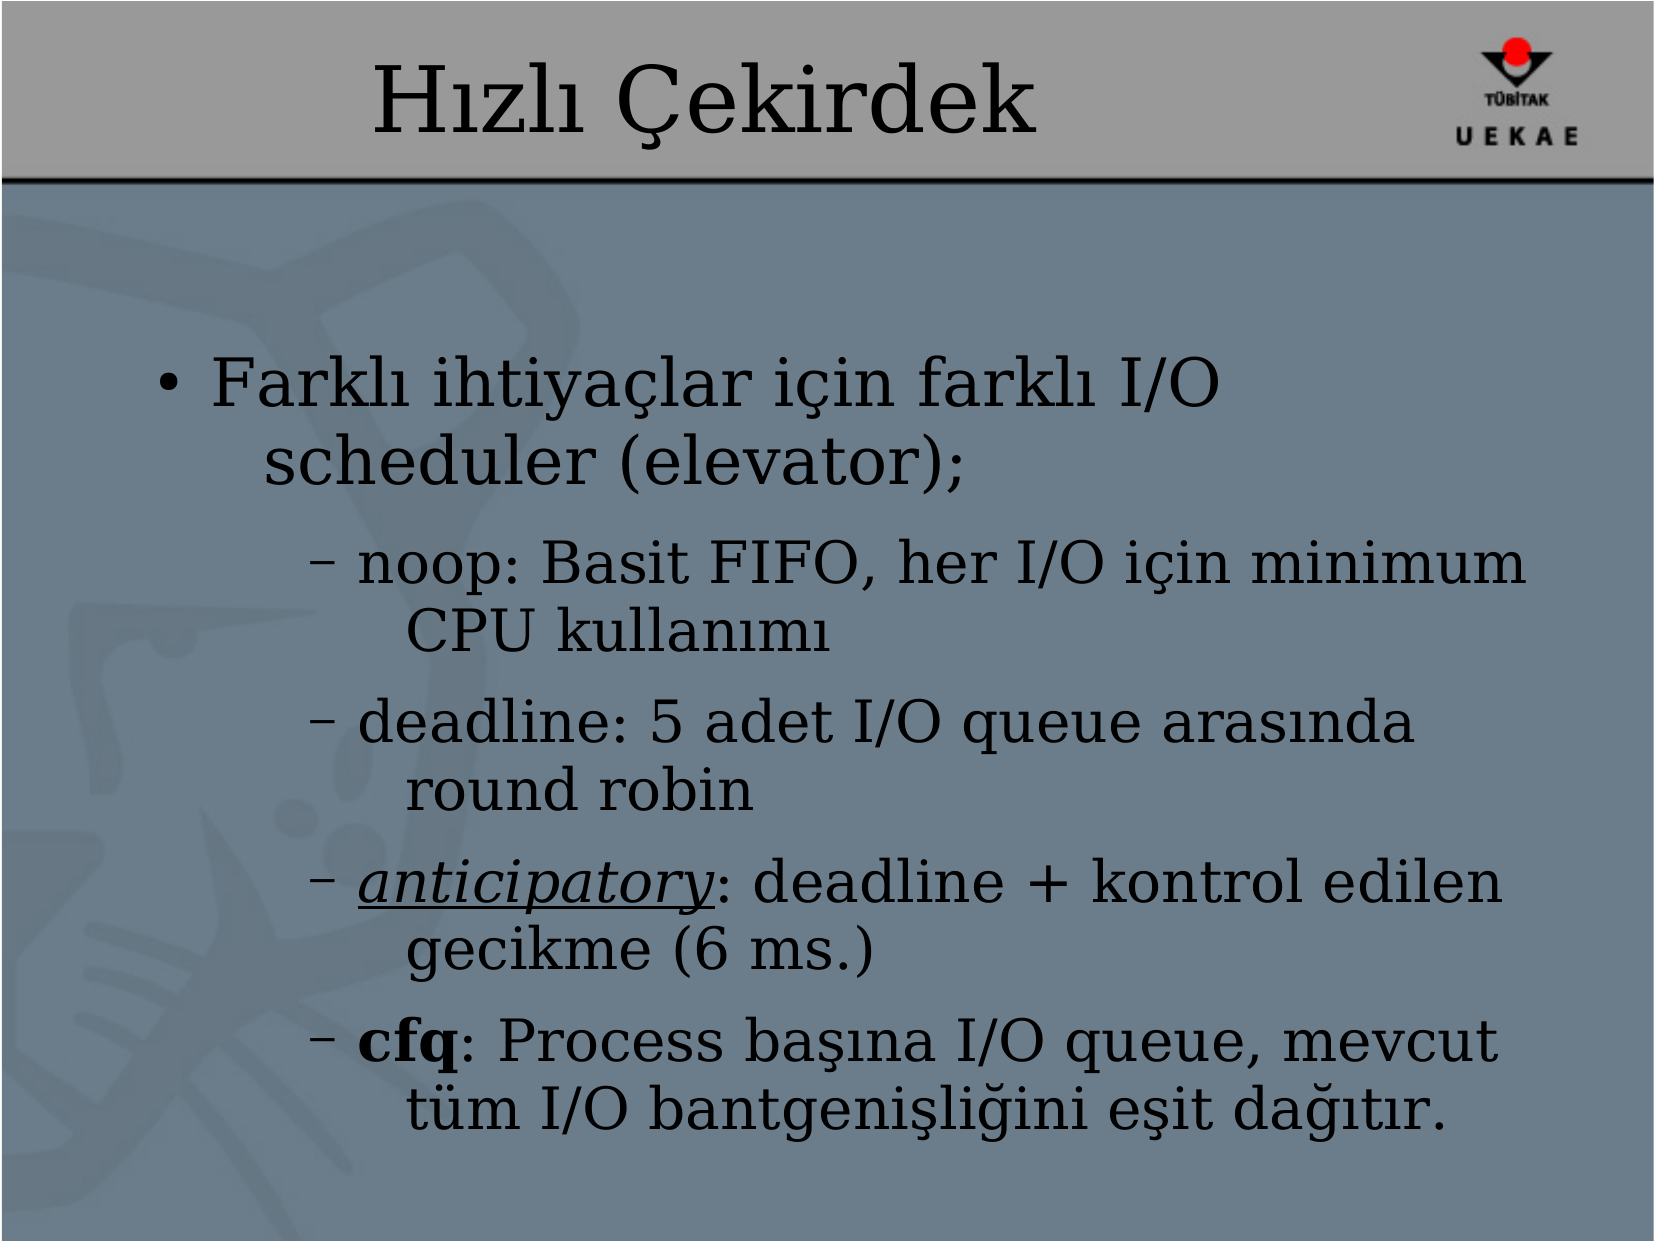

# Hızlı Çekirdek
Farklı ihtiyaçlar için farklı I/O scheduler (elevator);
noop: Basit FIFO, her I/O için minimum CPU kullanımı
deadline: 5 adet I/O queue arasında round robin
anticipatory: deadline + kontrol edilen gecikme (6 ms.)
cfq: Process başına I/O queue, mevcut tüm I/O bantgenişliğini eşit dağıtır.